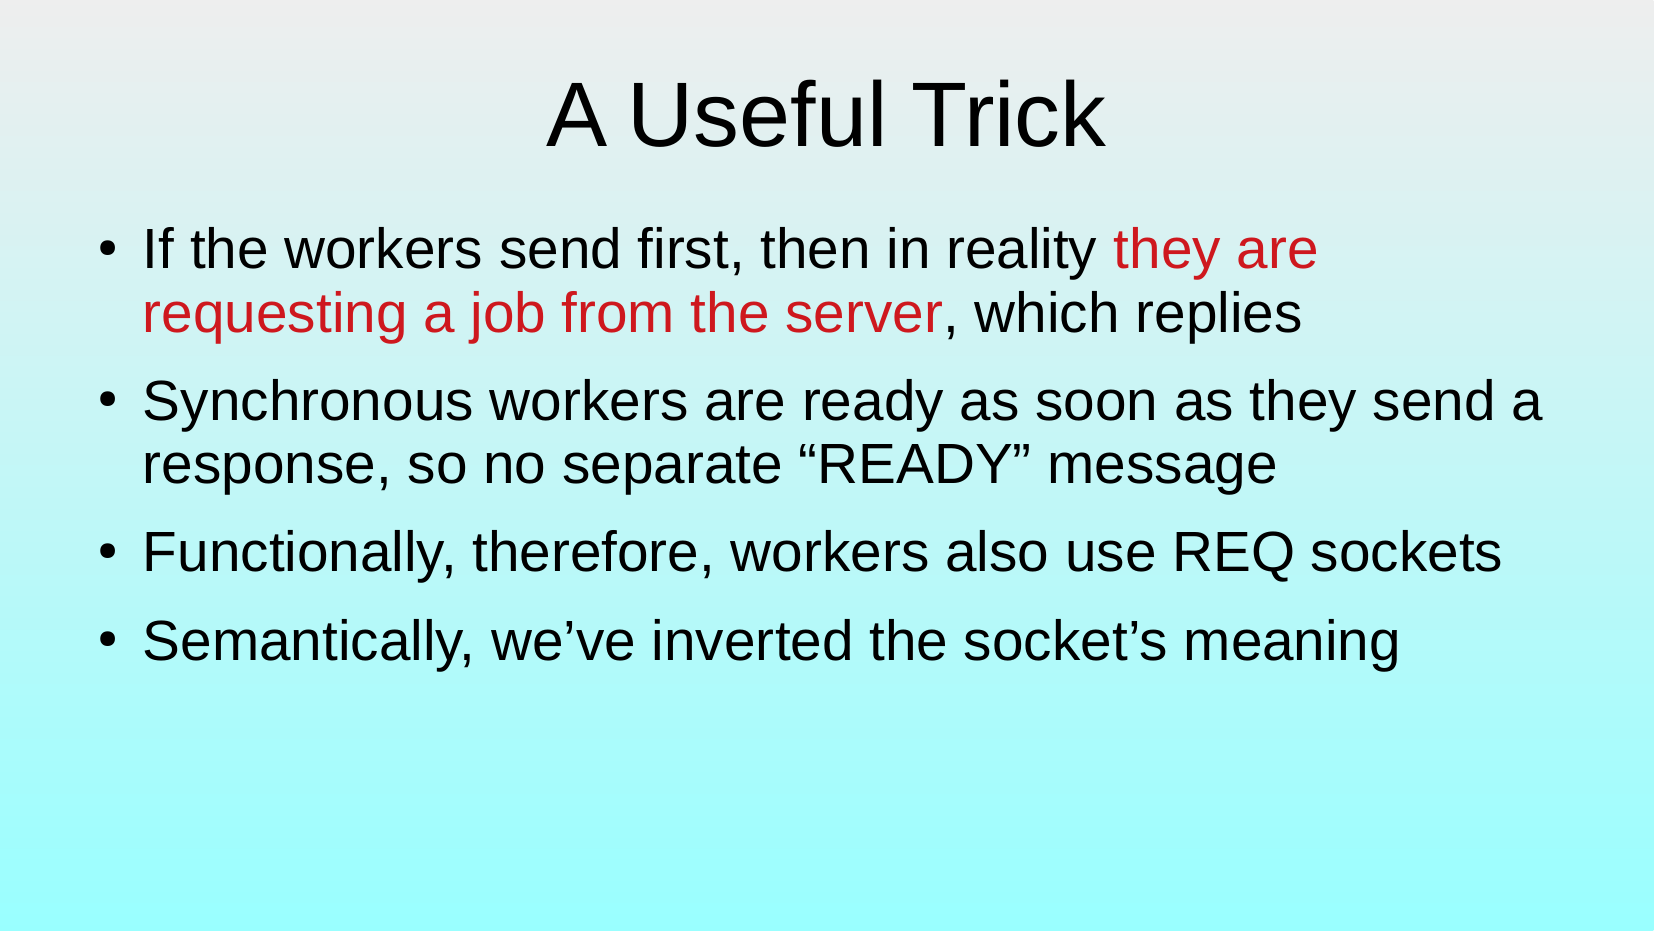

# A Useful Trick
If the workers send first, then in reality they are requesting a job from the server, which replies
Synchronous workers are ready as soon as they send a response, so no separate “READY” message
Functionally, therefore, workers also use REQ sockets
Semantically, we’ve inverted the socket’s meaning